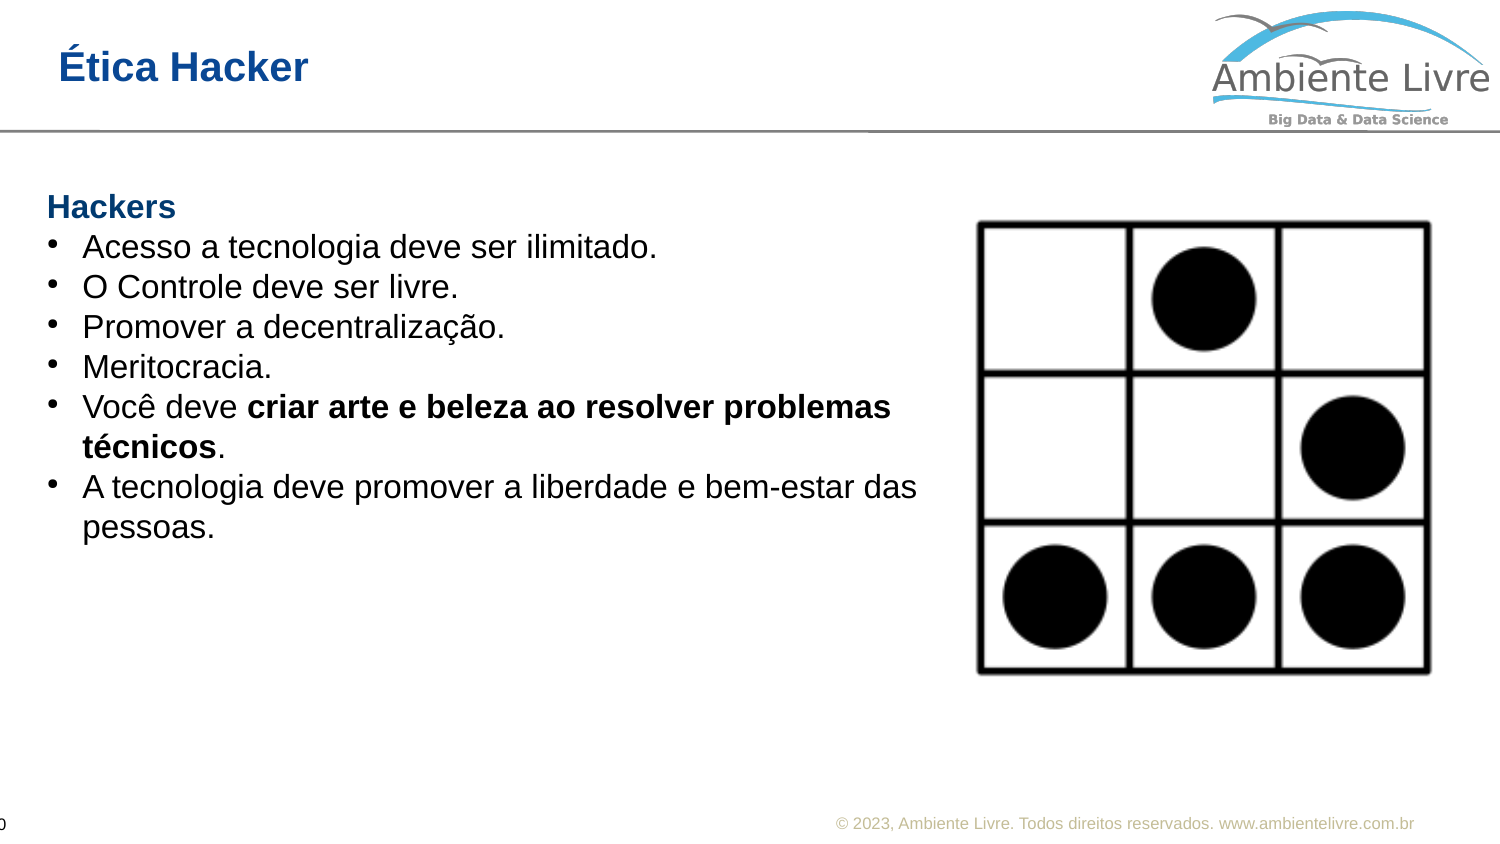

# Ética Hacker
Hackers
Acesso a tecnologia deve ser ilimitado.
O Controle deve ser livre.
Promover a decentralização.
Meritocracia.
Você deve criar arte e beleza ao resolver problemas técnicos.
A tecnologia deve promover a liberdade e bem-estar das pessoas.